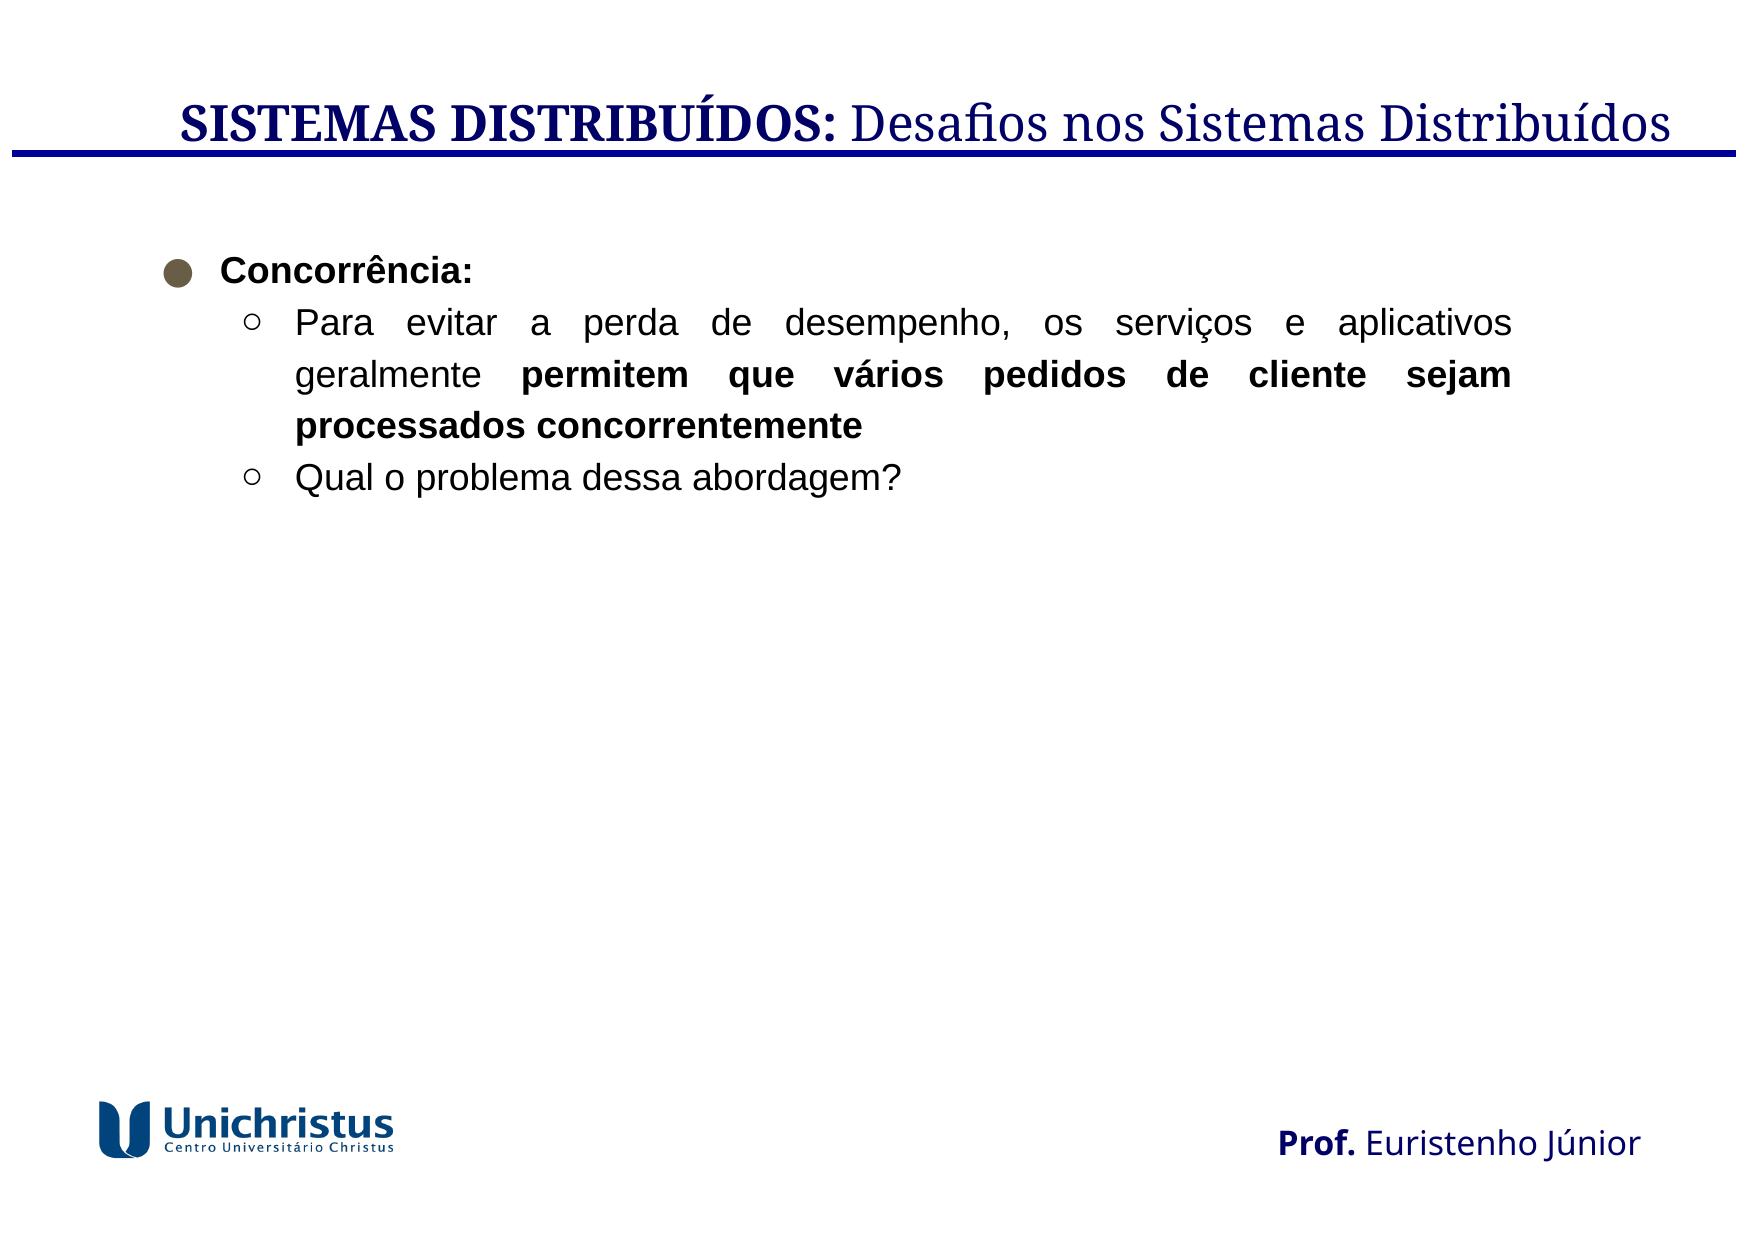

SISTEMAS DISTRIBUÍDOS: Desafios nos Sistemas Distribuídos
Concorrência:
Para evitar a perda de desempenho, os serviços e aplicativos geralmente permitem que vários pedidos de cliente sejam processados concorrentemente
Qual o problema dessa abordagem?
Prof. Euristenho Júnior